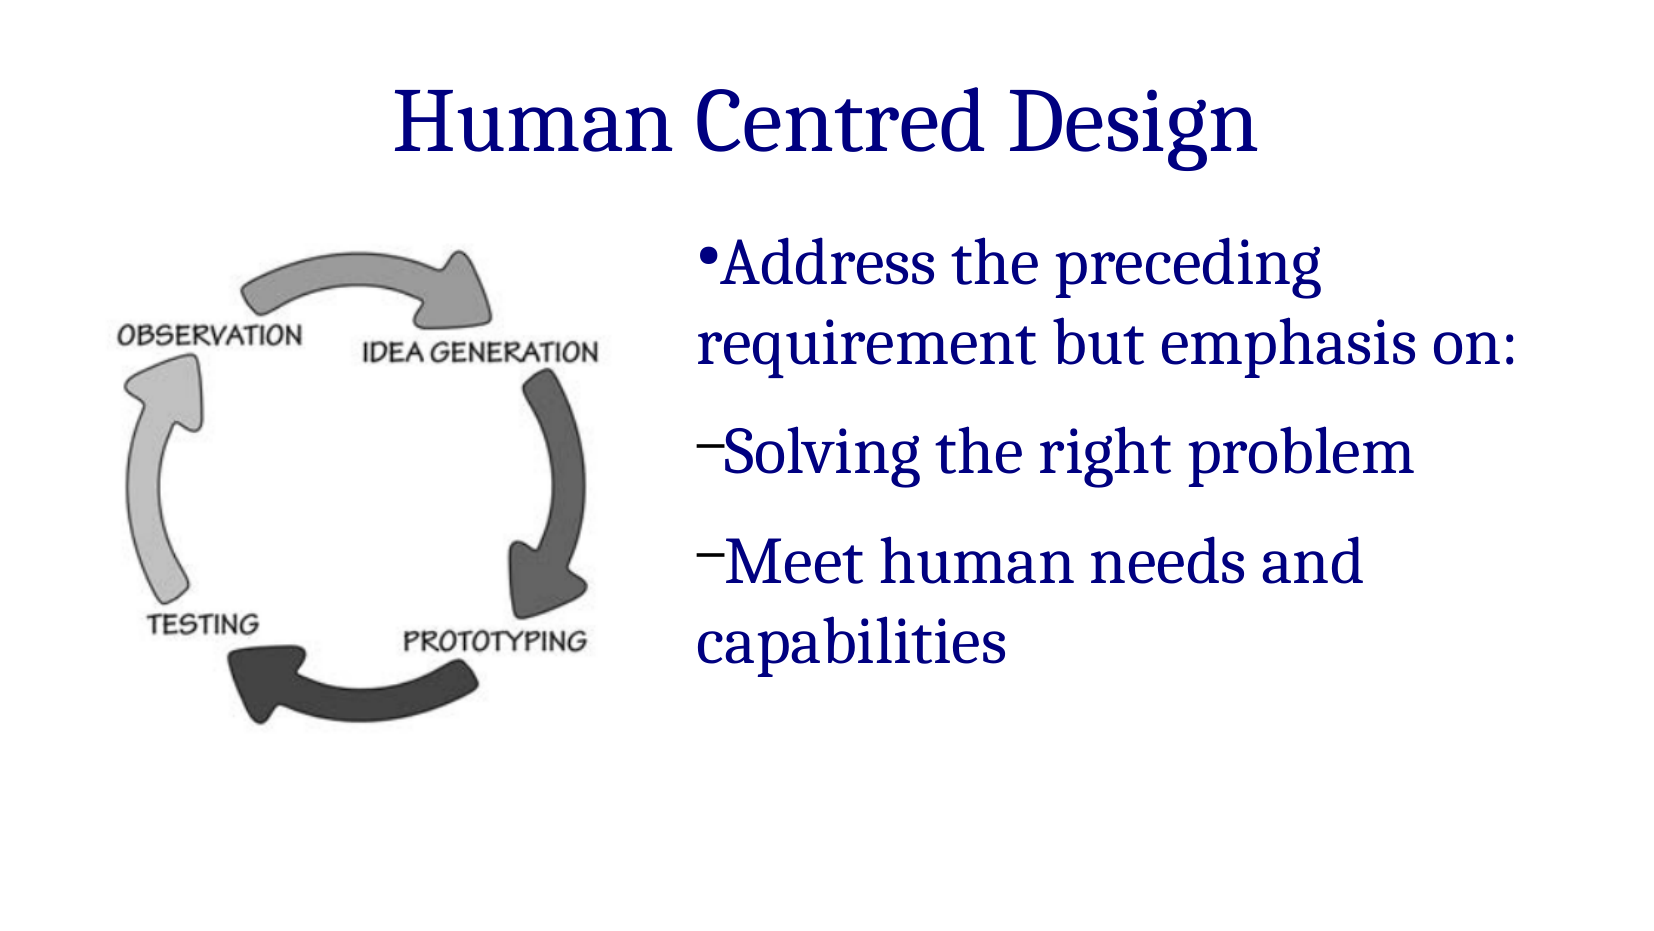

# Human Centred Design
Address the preceding requirement but emphasis on:
Solving the right problem
Meet human needs and capabilities